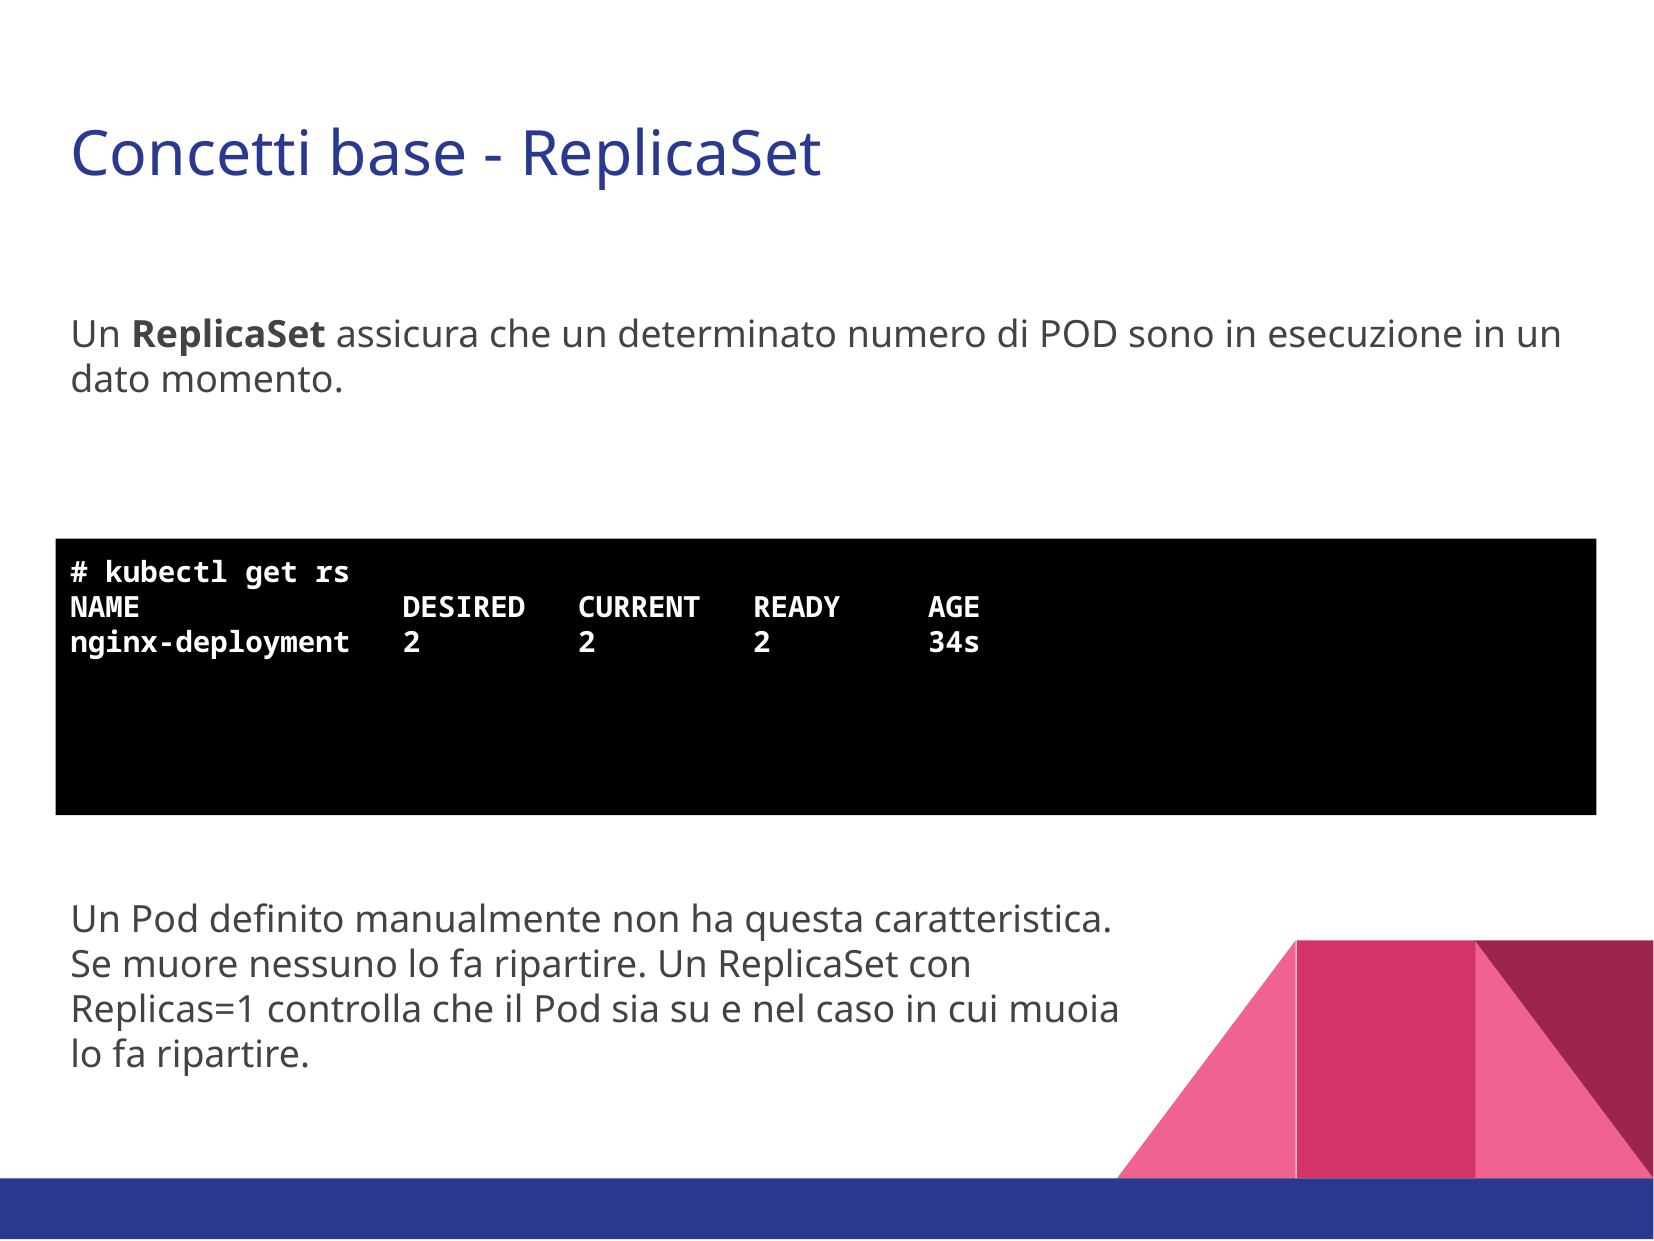

# Concetti base - ReplicaSet
Un ReplicaSet assicura che un determinato numero di POD sono in esecuzione in un dato momento.
Un Pod definito manualmente non ha questa caratteristica.
Se muore nessuno lo fa ripartire. Un ReplicaSet con
Replicas=1 controlla che il Pod sia su e nel caso in cui muoia
lo fa ripartire.
# kubectl get rs
NAME DESIRED CURRENT READY AGE
nginx-deployment 2 2 2 34s